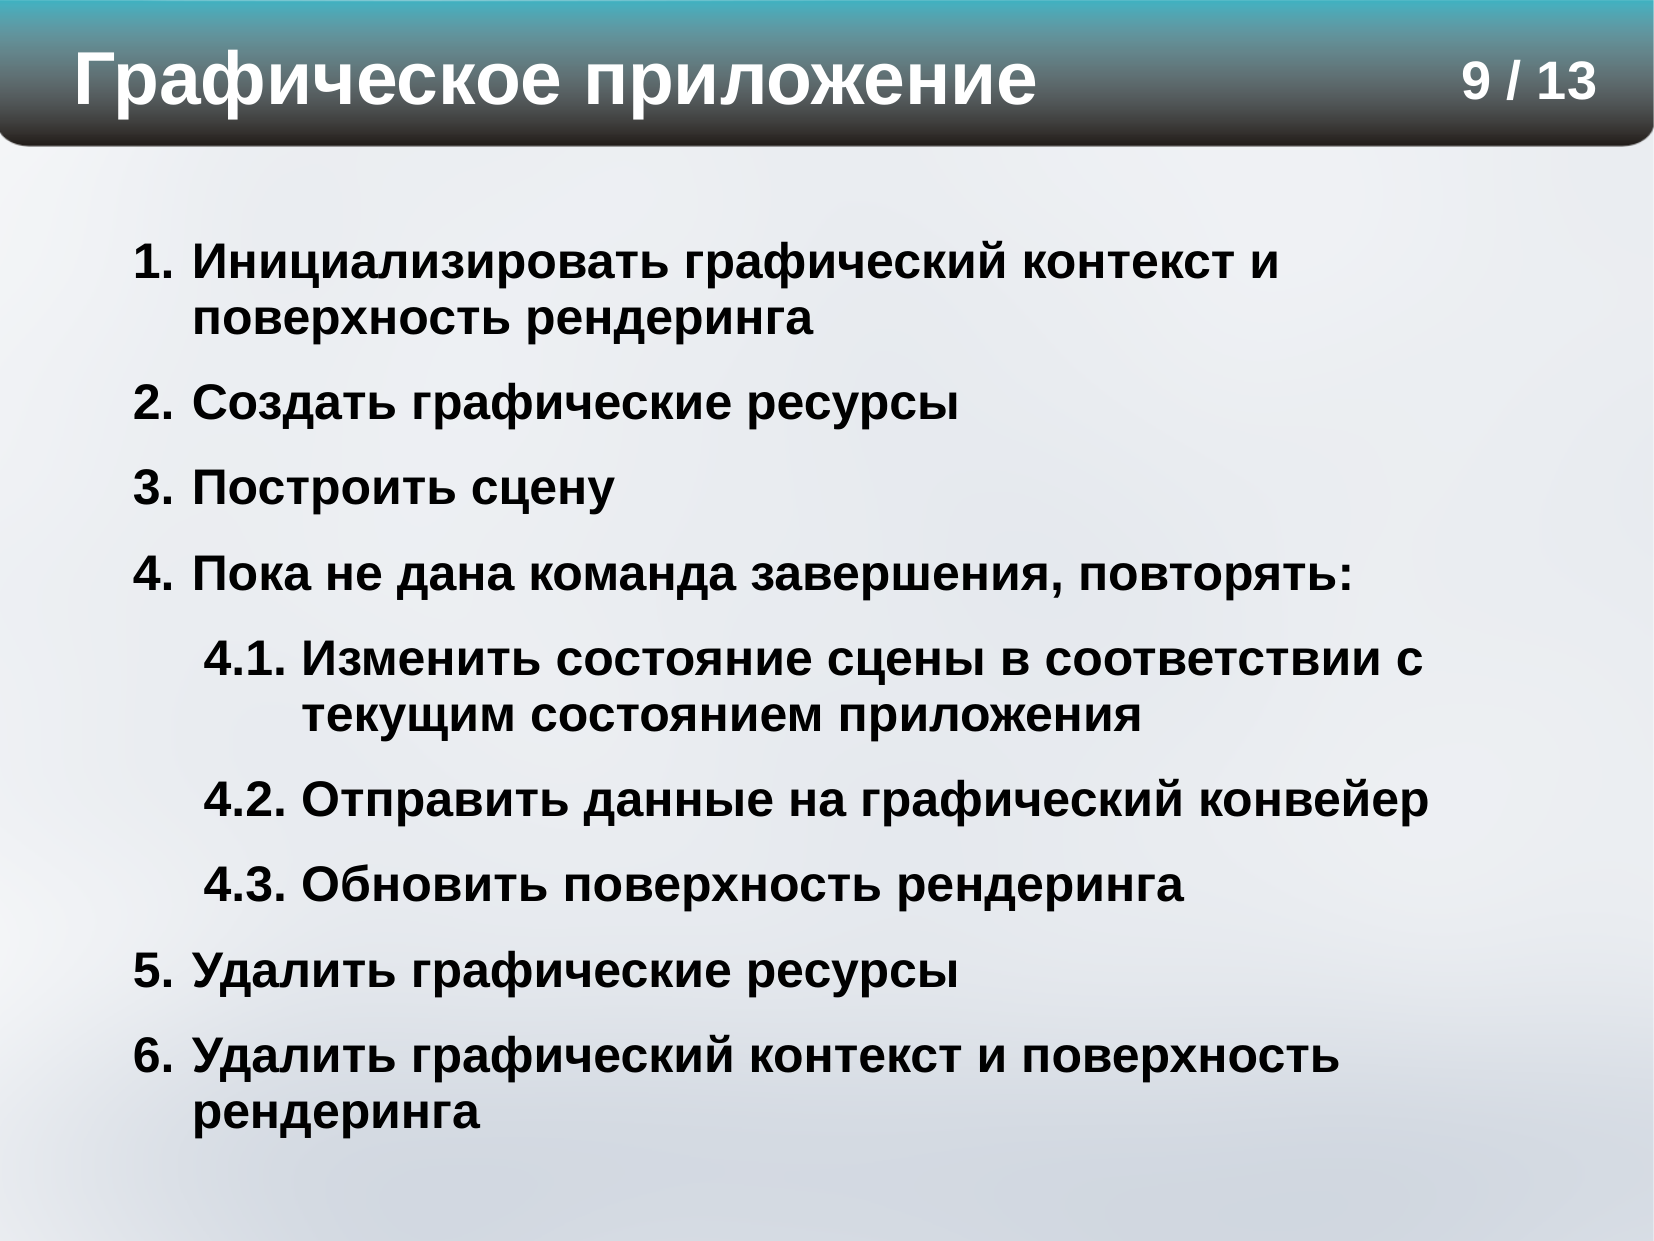

Графическое приложение
Инициализировать графический контекст и поверхность рендеринга
Создать графические ресурсы
Построить сцену
Пока не дана команда завершения, повторять:
Изменить состояние сцены в соответствии с текущим состоянием приложения
Отправить данные на графический конвейер
Обновить поверхность рендеринга
Удалить графические ресурсы
Удалить графический контекст и поверхность рендеринга